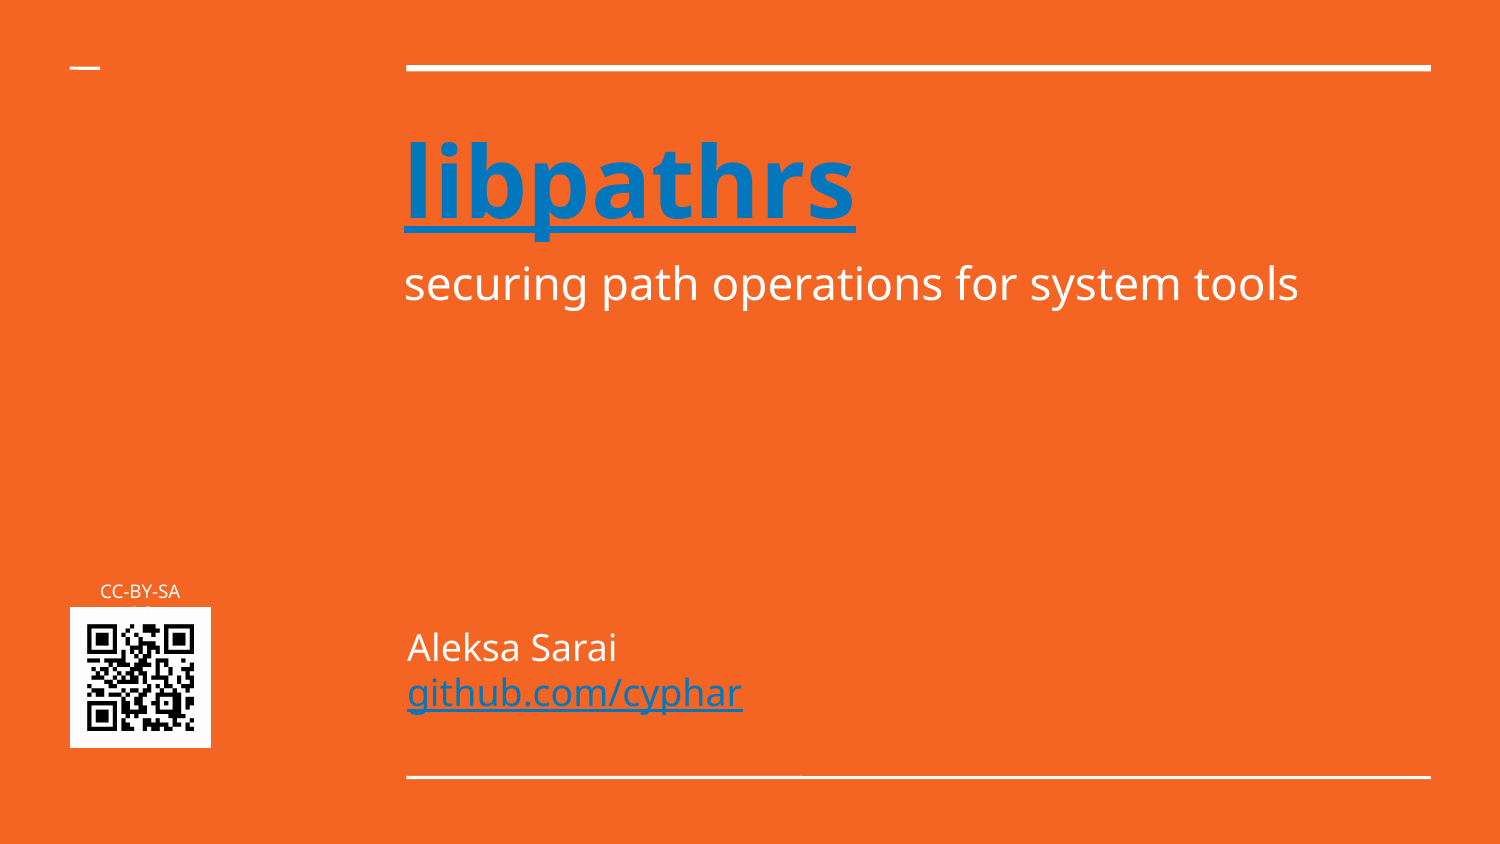

# libpathrs securing path operations for system tools
Aleksa Sarai
github.com/cyphar
CC-BY-SA 4.0